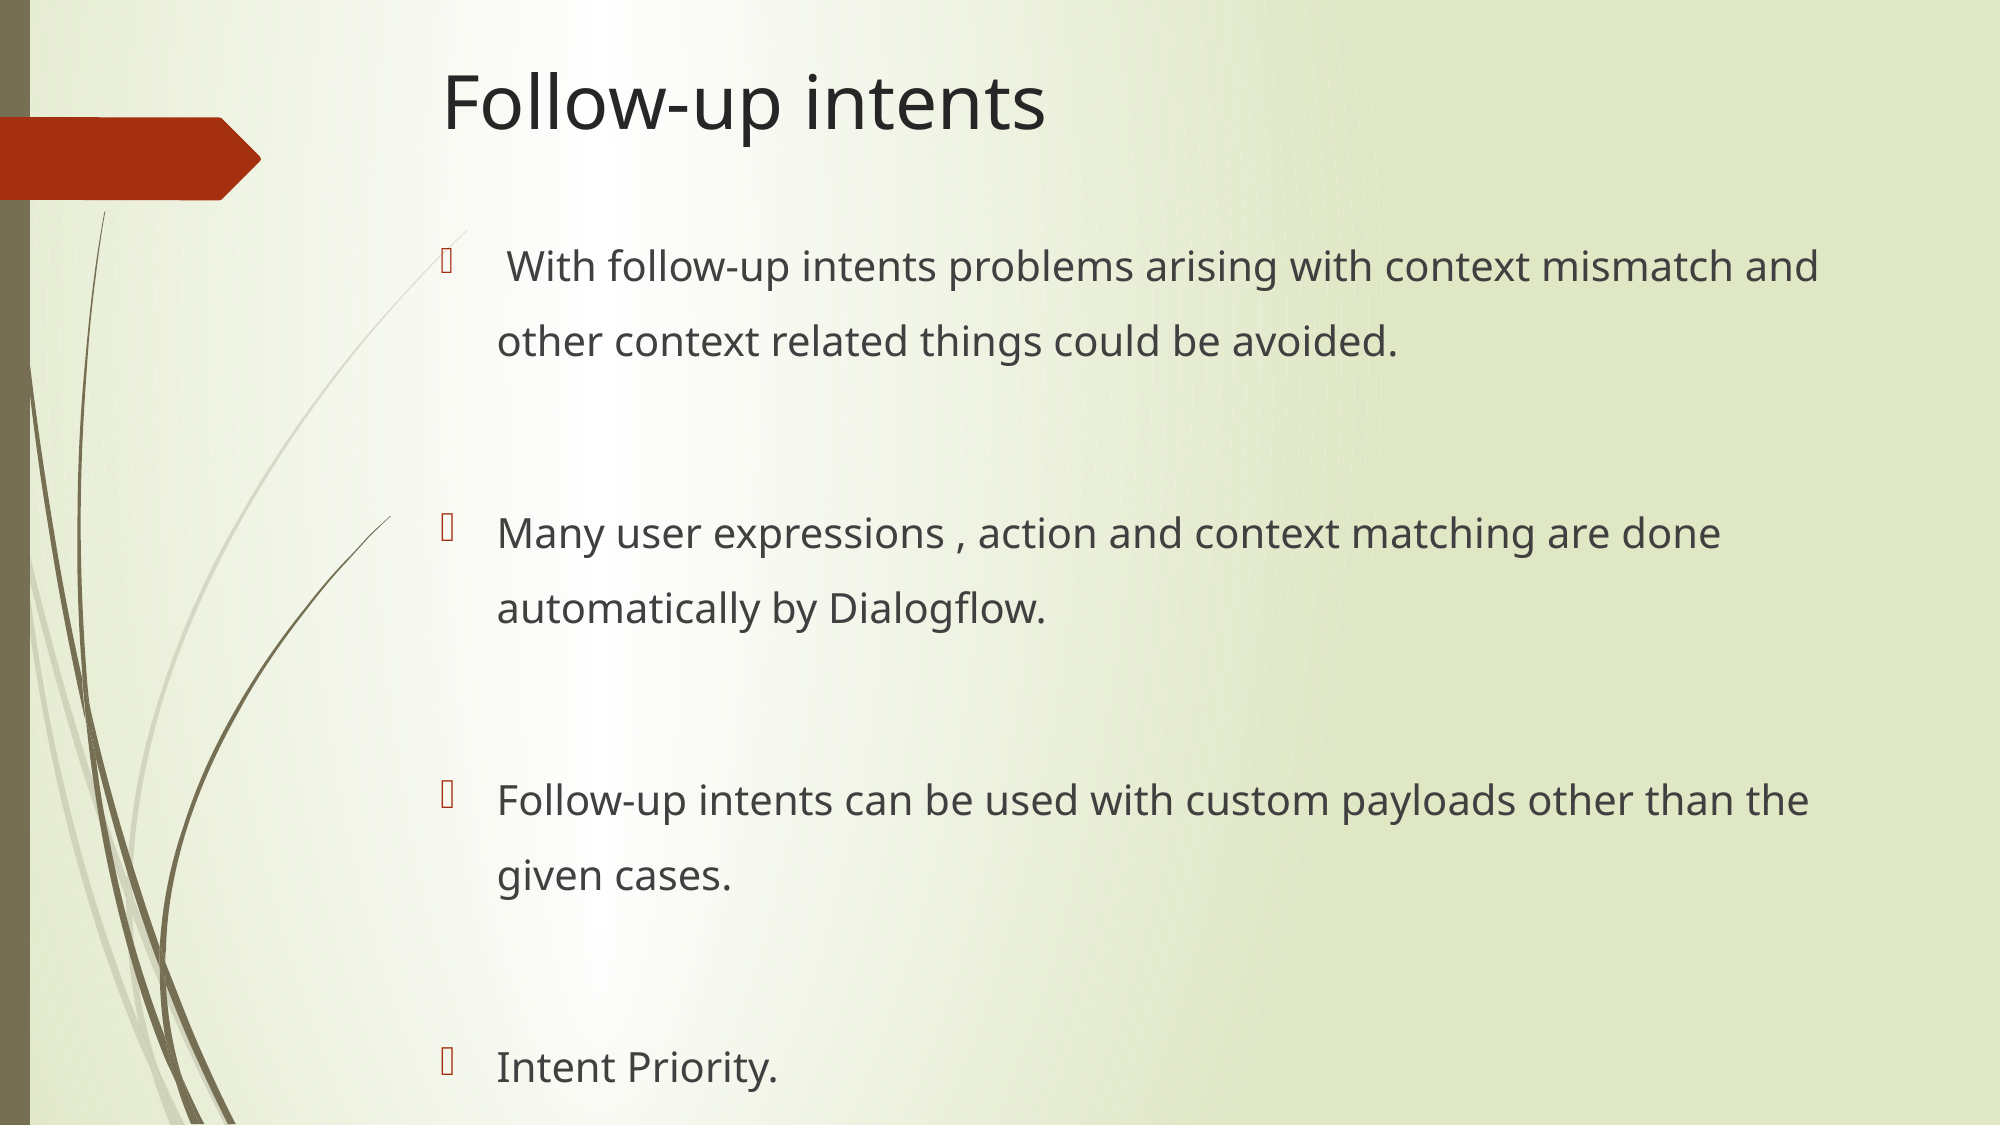

# Follow-up intents
 With follow-up intents problems arising with context mismatch and other context related things could be avoided.
Many user expressions , action and context matching are done automatically by Dialogflow.
Follow-up intents can be used with custom payloads other than the given cases.
Intent Priority.